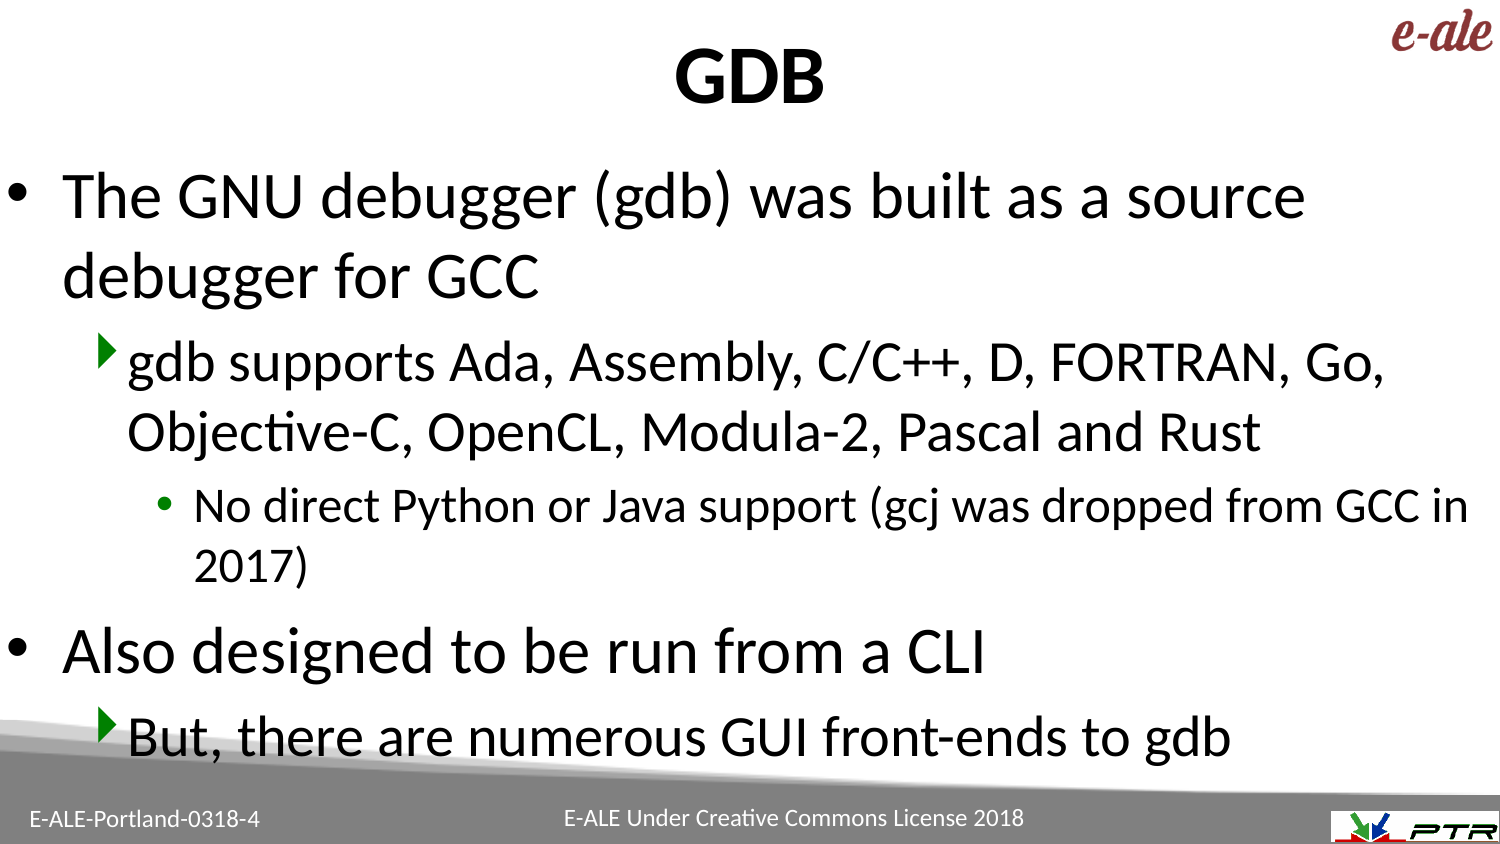

# GDB
The GNU debugger (gdb) was built as a source debugger for GCC
gdb supports Ada, Assembly, C/C++, D, FORTRAN, Go, Objective-C, OpenCL, Modula-2, Pascal and Rust
No direct Python or Java support (gcj was dropped from GCC in 2017)
Also designed to be run from a CLI
But, there are numerous GUI front-ends to gdb
E-ALE-Portland-0318-